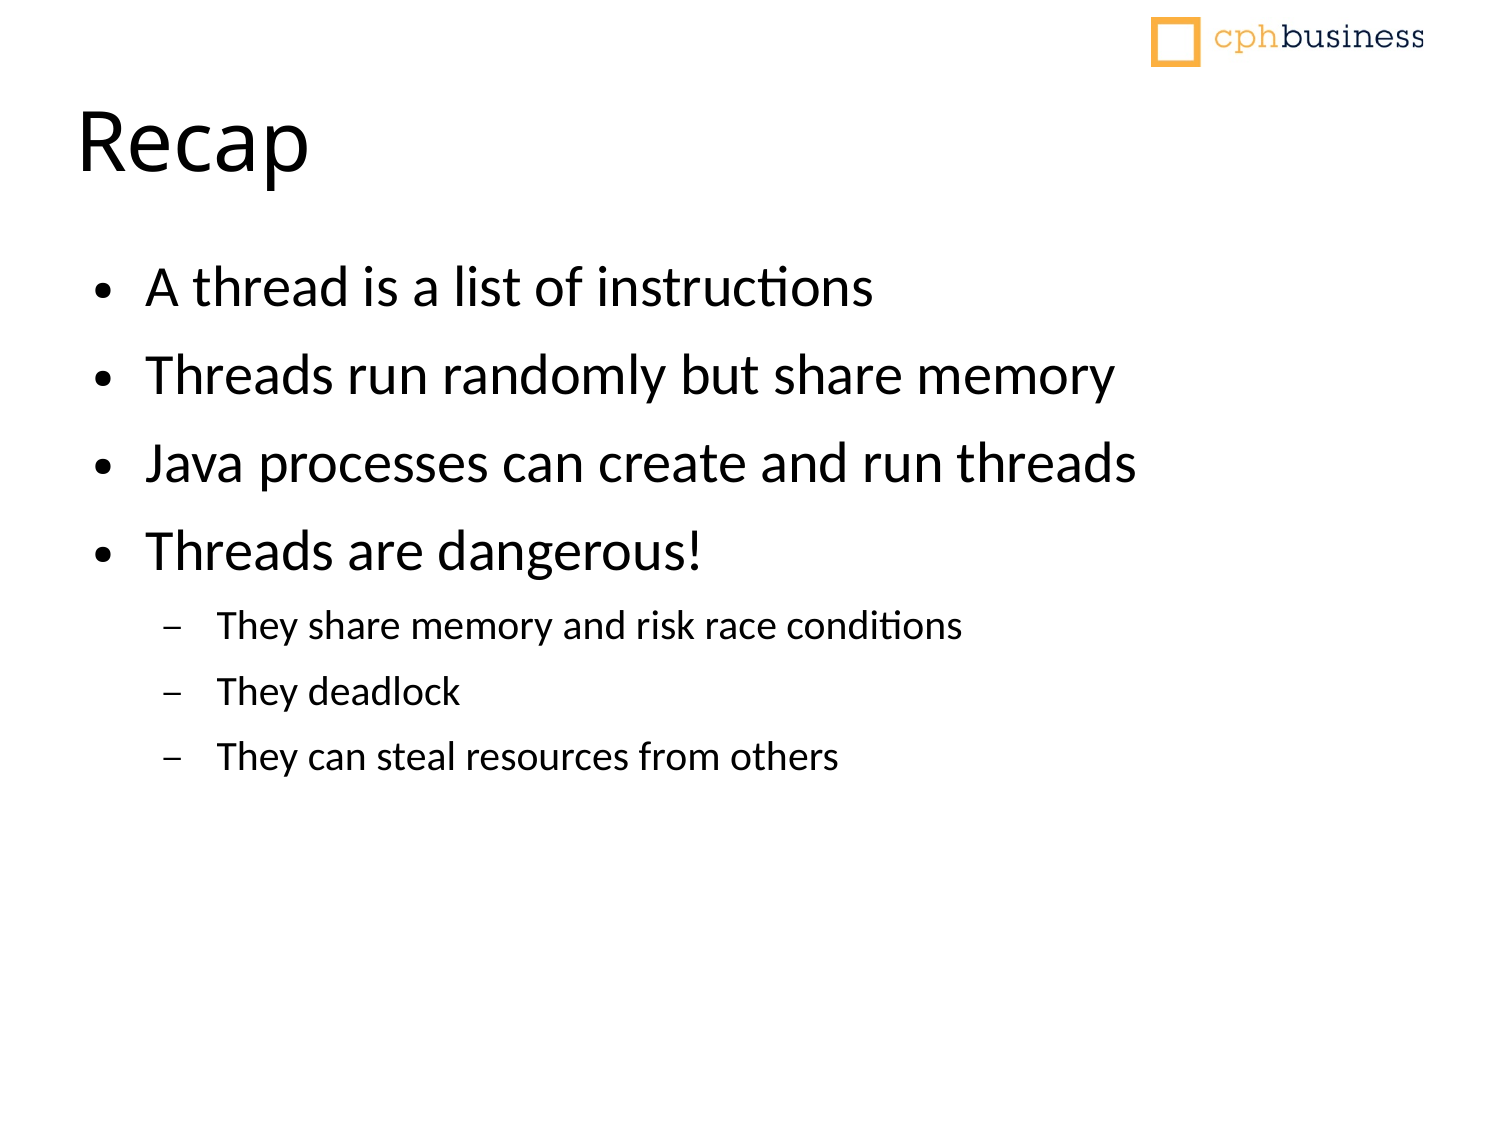

# Recap
A thread is a list of instructions
Threads run randomly but share memory
Java processes can create and run threads
Threads are dangerous!
They share memory and risk race conditions
They deadlock
They can steal resources from others